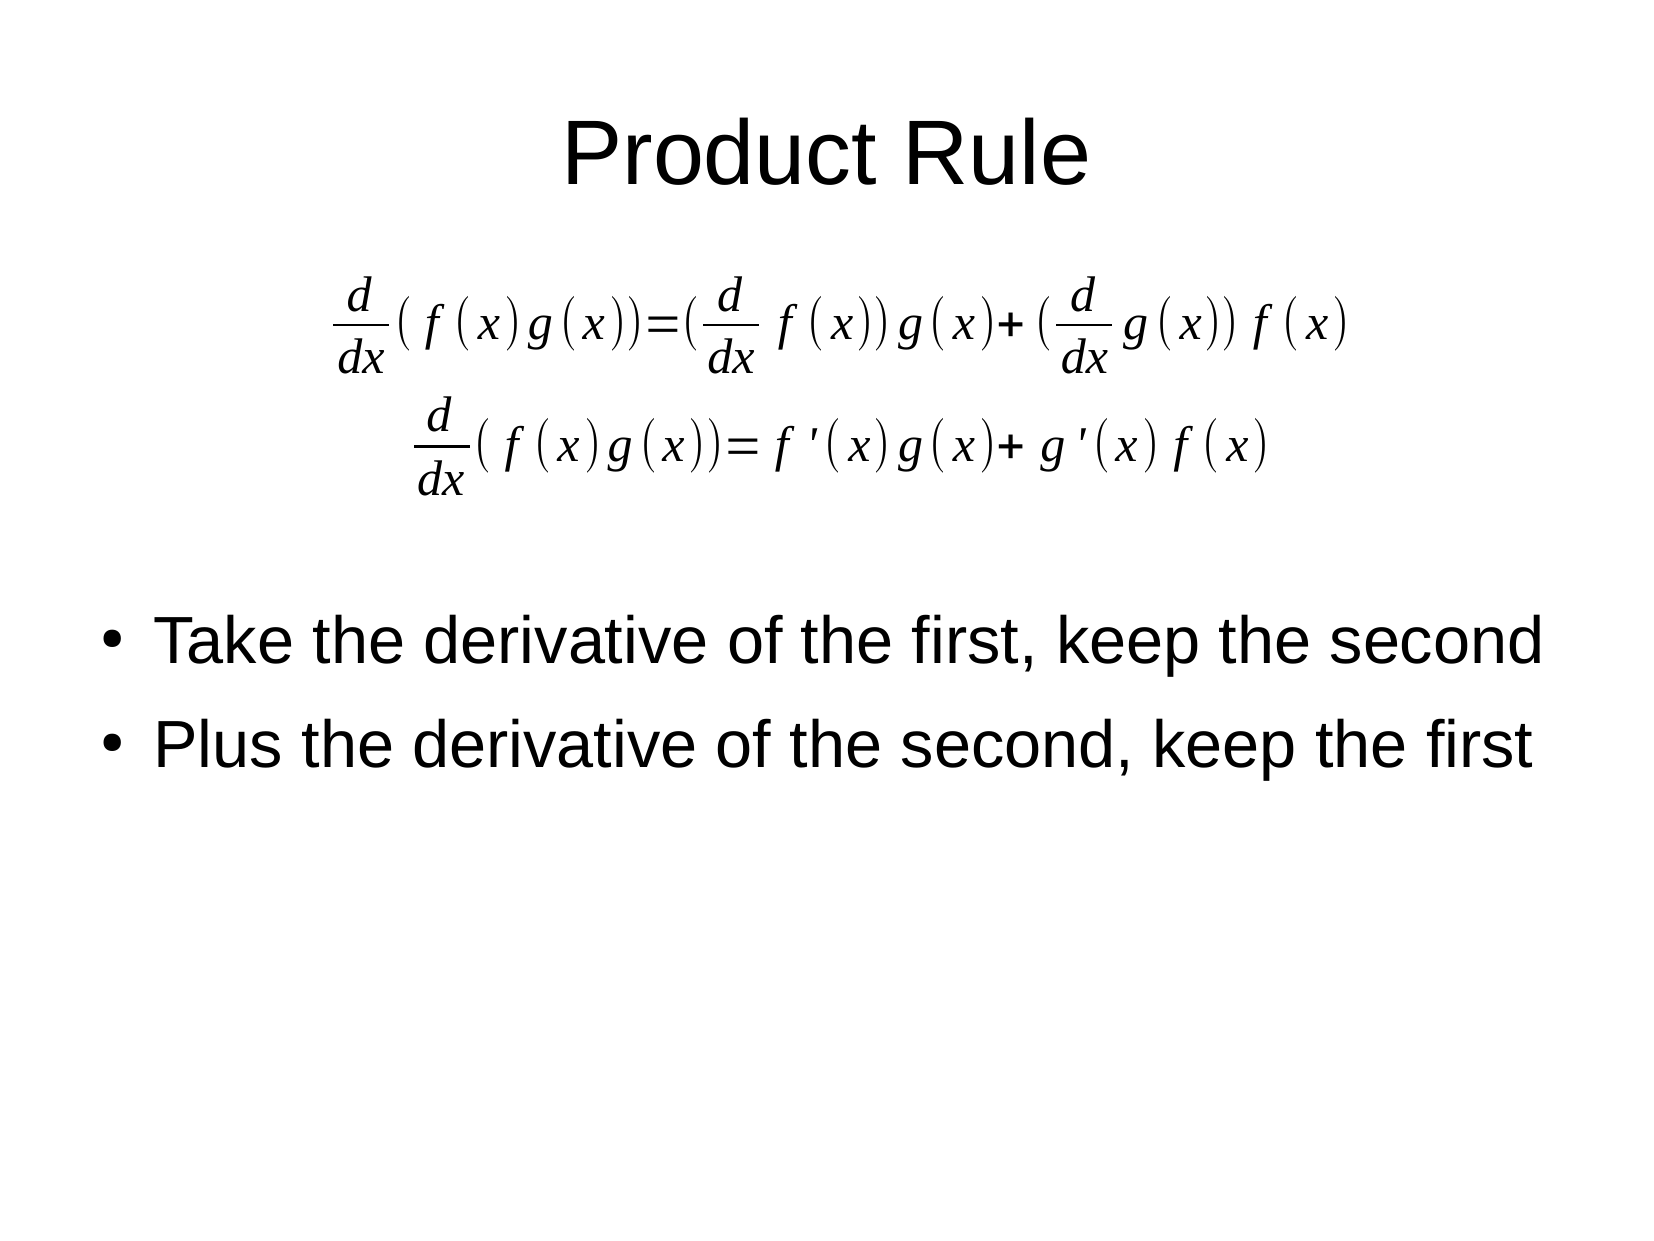

# Product Rule
Take the derivative of the first, keep the second
Plus the derivative of the second, keep the first